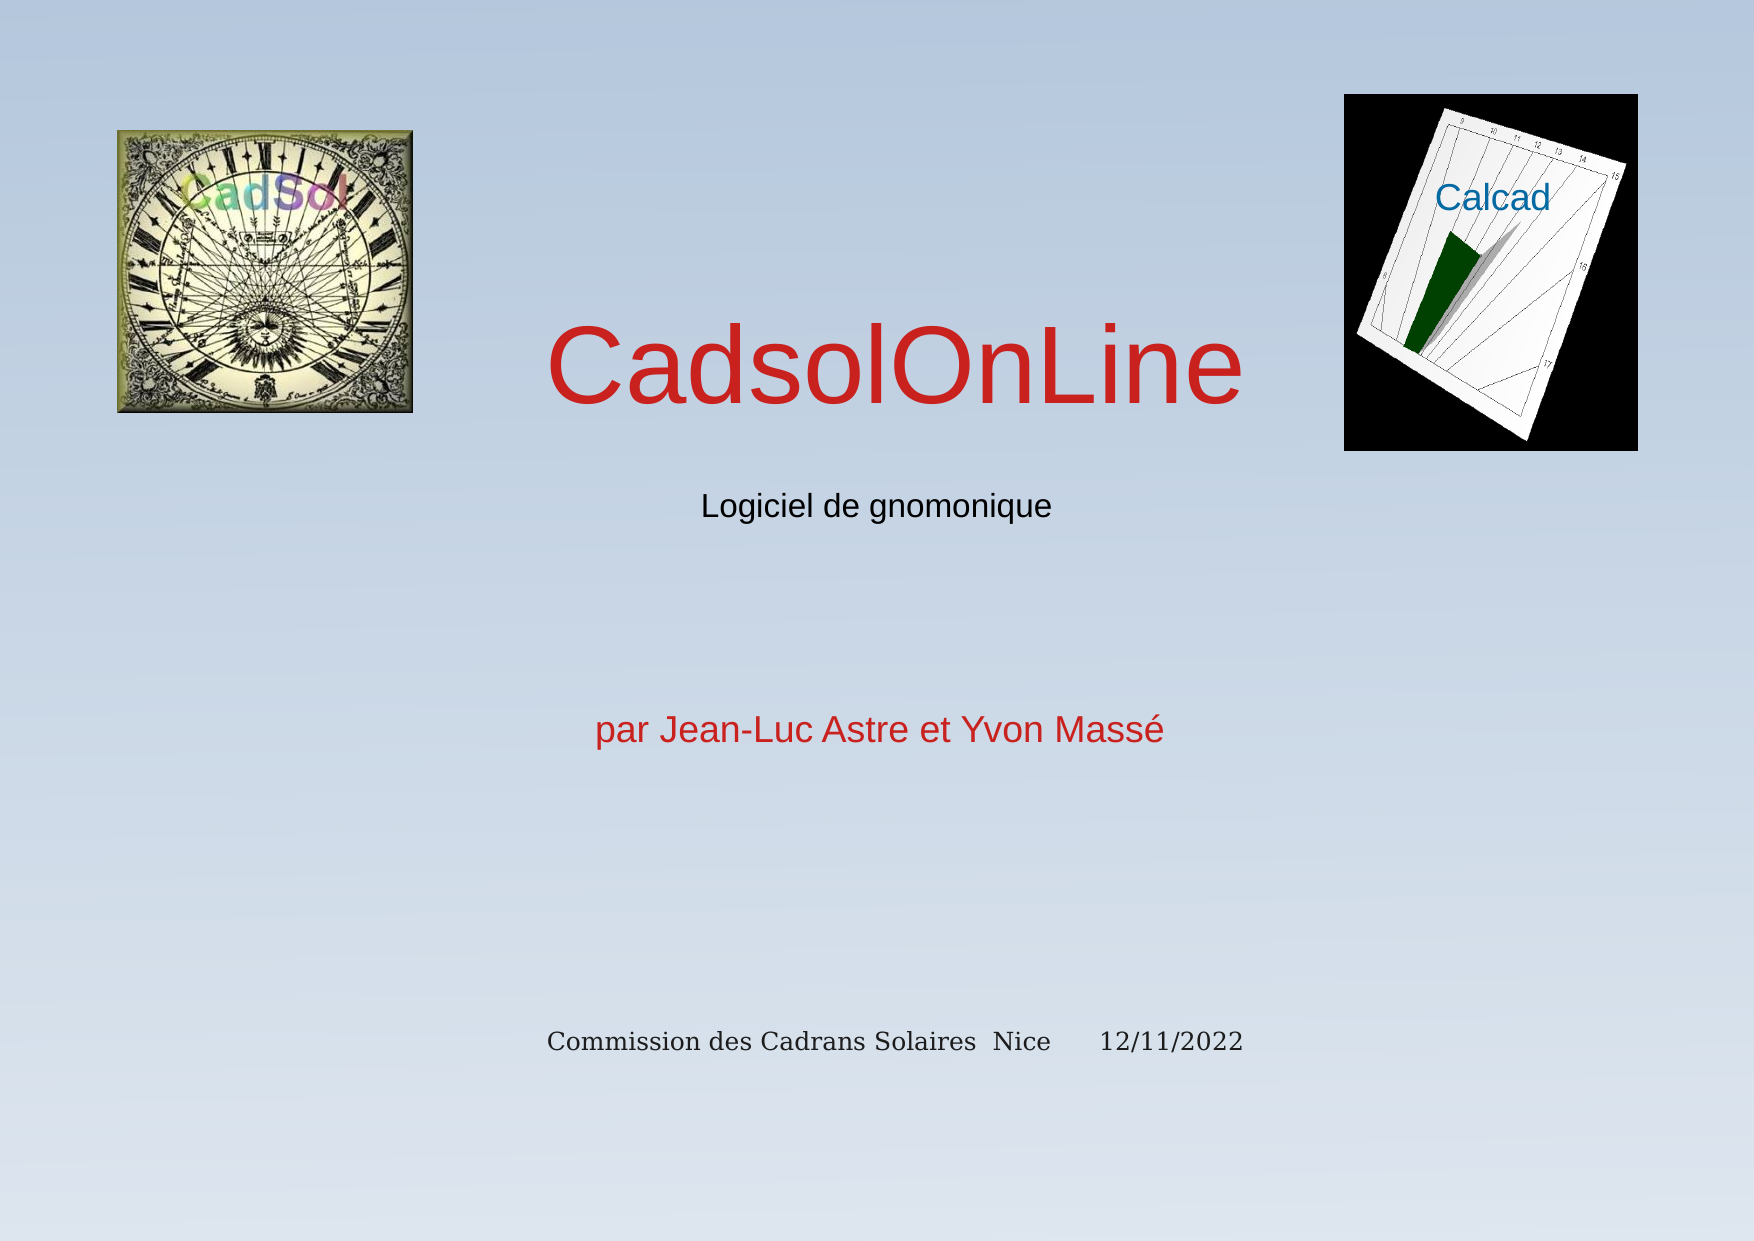

Calcad
# CadsolOnLine
Logiciel de gnomonique
par Jean-Luc Astre et Yvon Massé
Commission des Cadrans Solaires Nice 12/11/2022